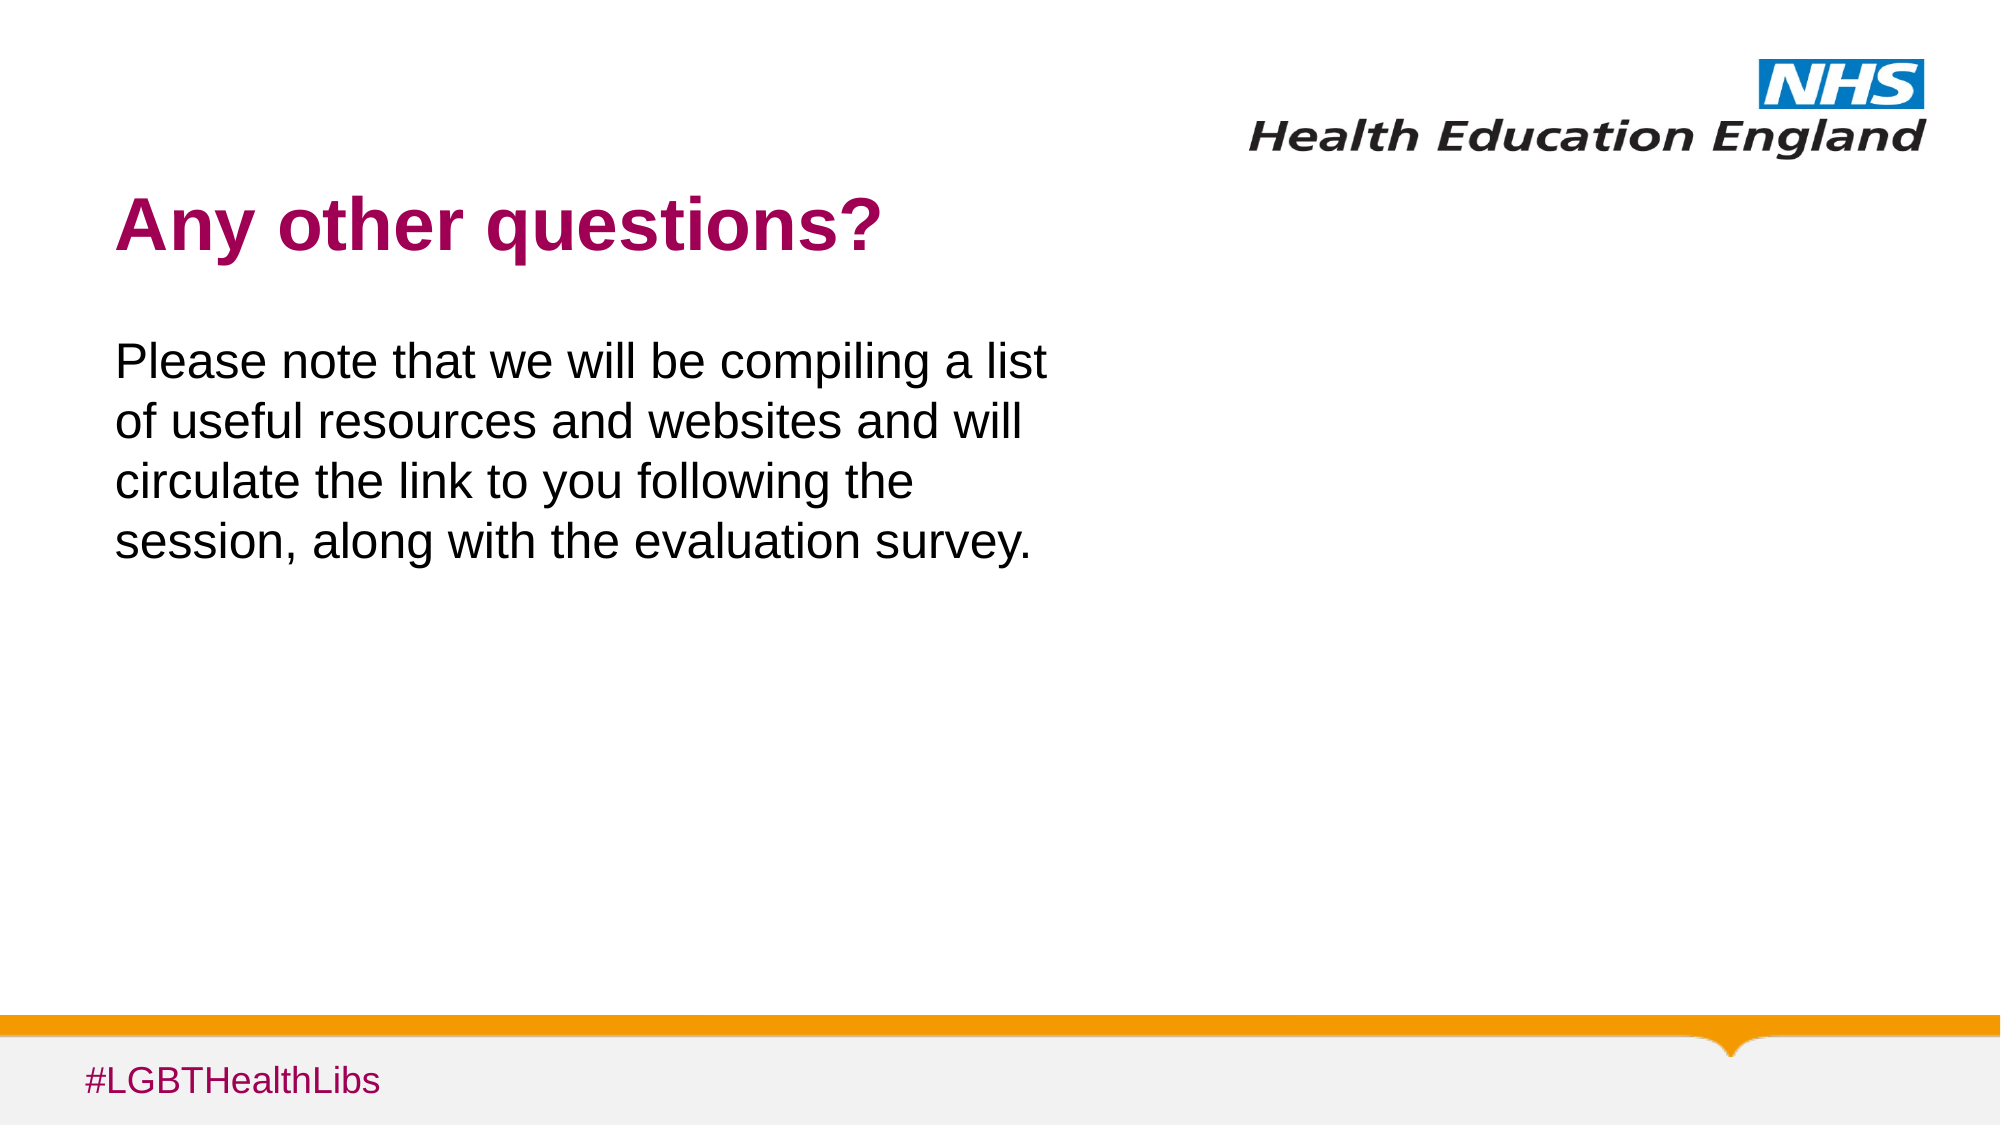

# Any other questions?
Please note that we will be compiling a list of useful resources and websites and will circulate the link to you following the session, along with the evaluation survey.
#LGBTHealthLibs